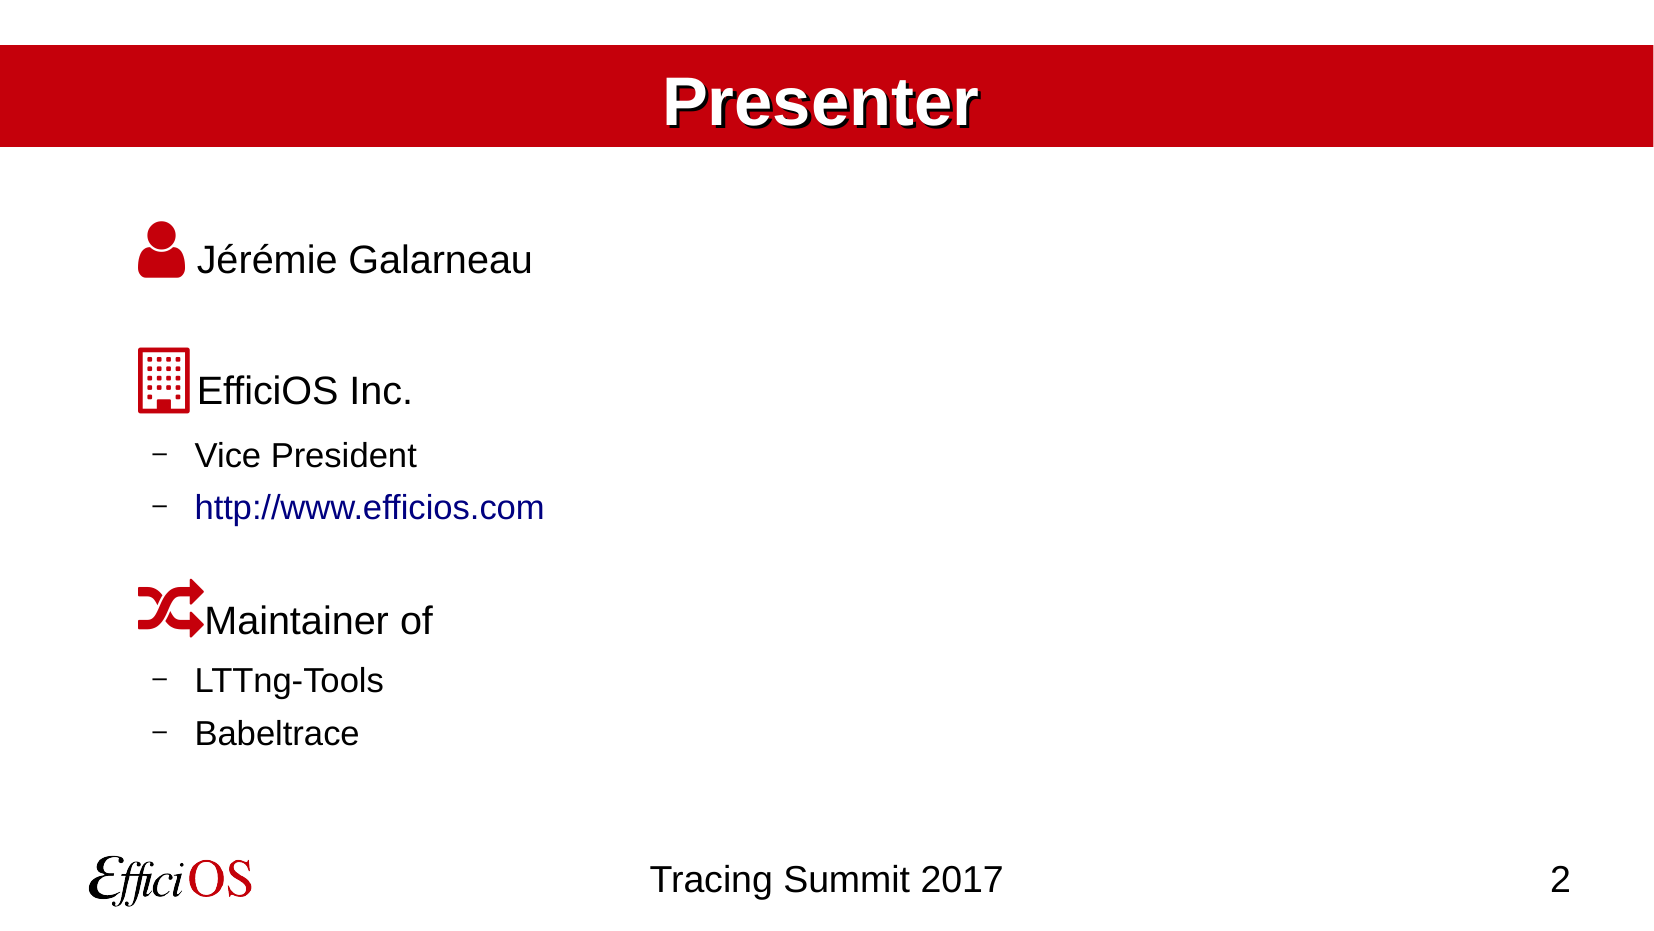

# Presenter
	Jérémie Galarneau
	EfficiOS Inc.
Vice President
http://www.efficios.com
Maintainer of
LTTng-Tools
Babeltrace
Tracing Summit 2017
2